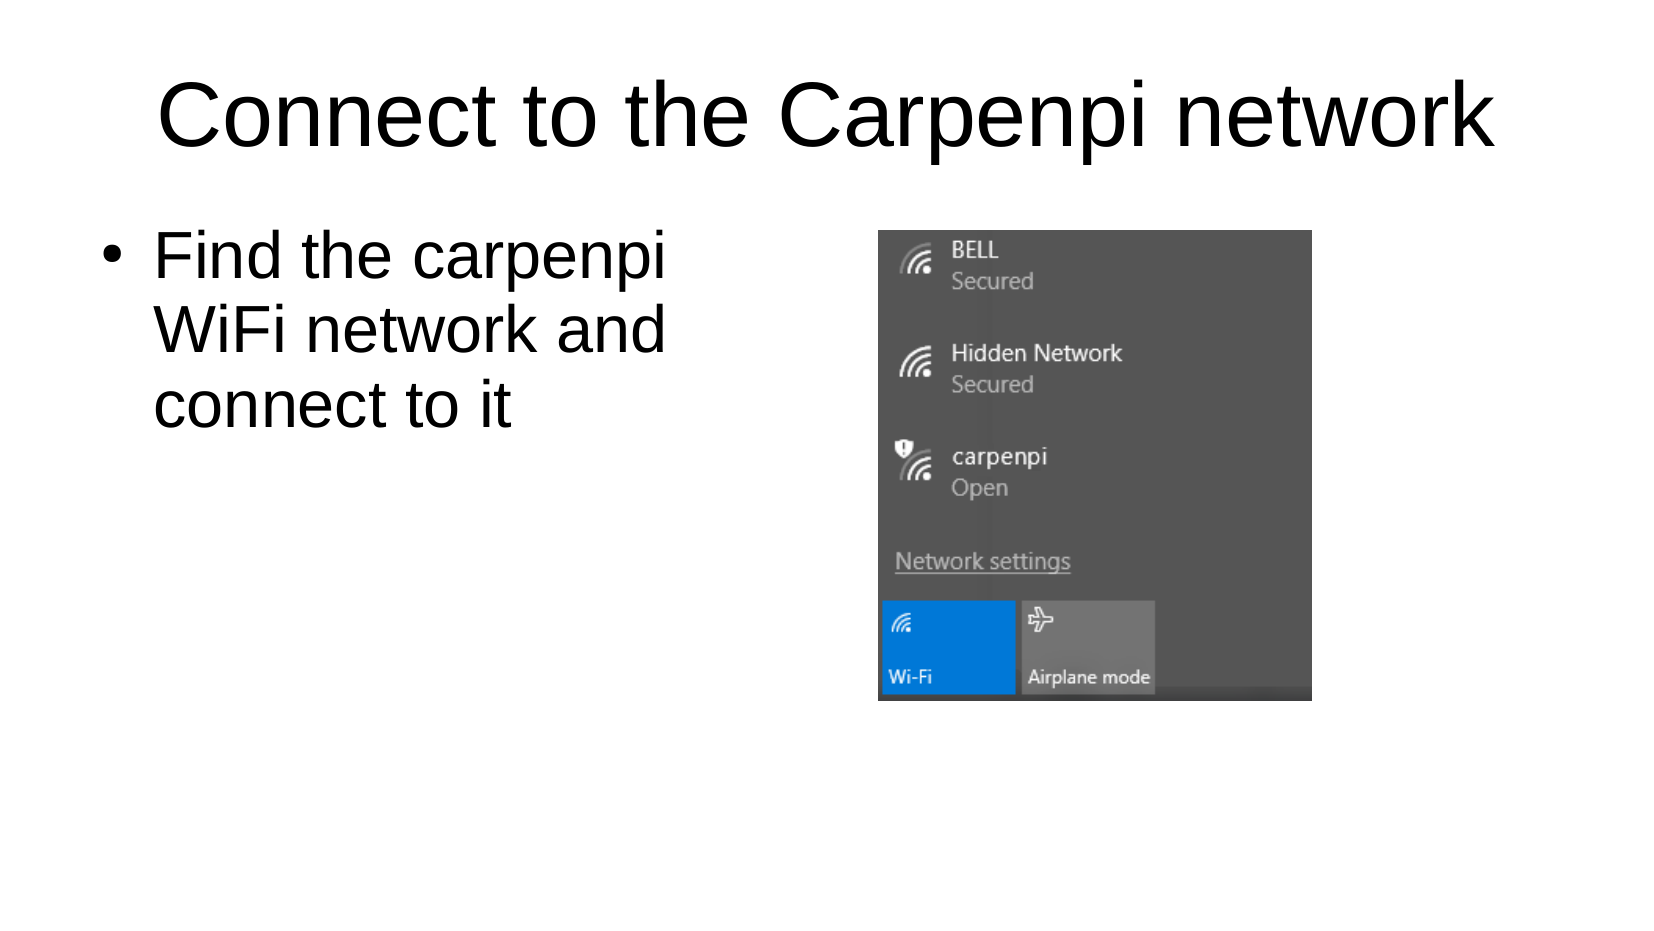

# Connect to the Carpenpi network
Find the carpenpi WiFi network and connect to it